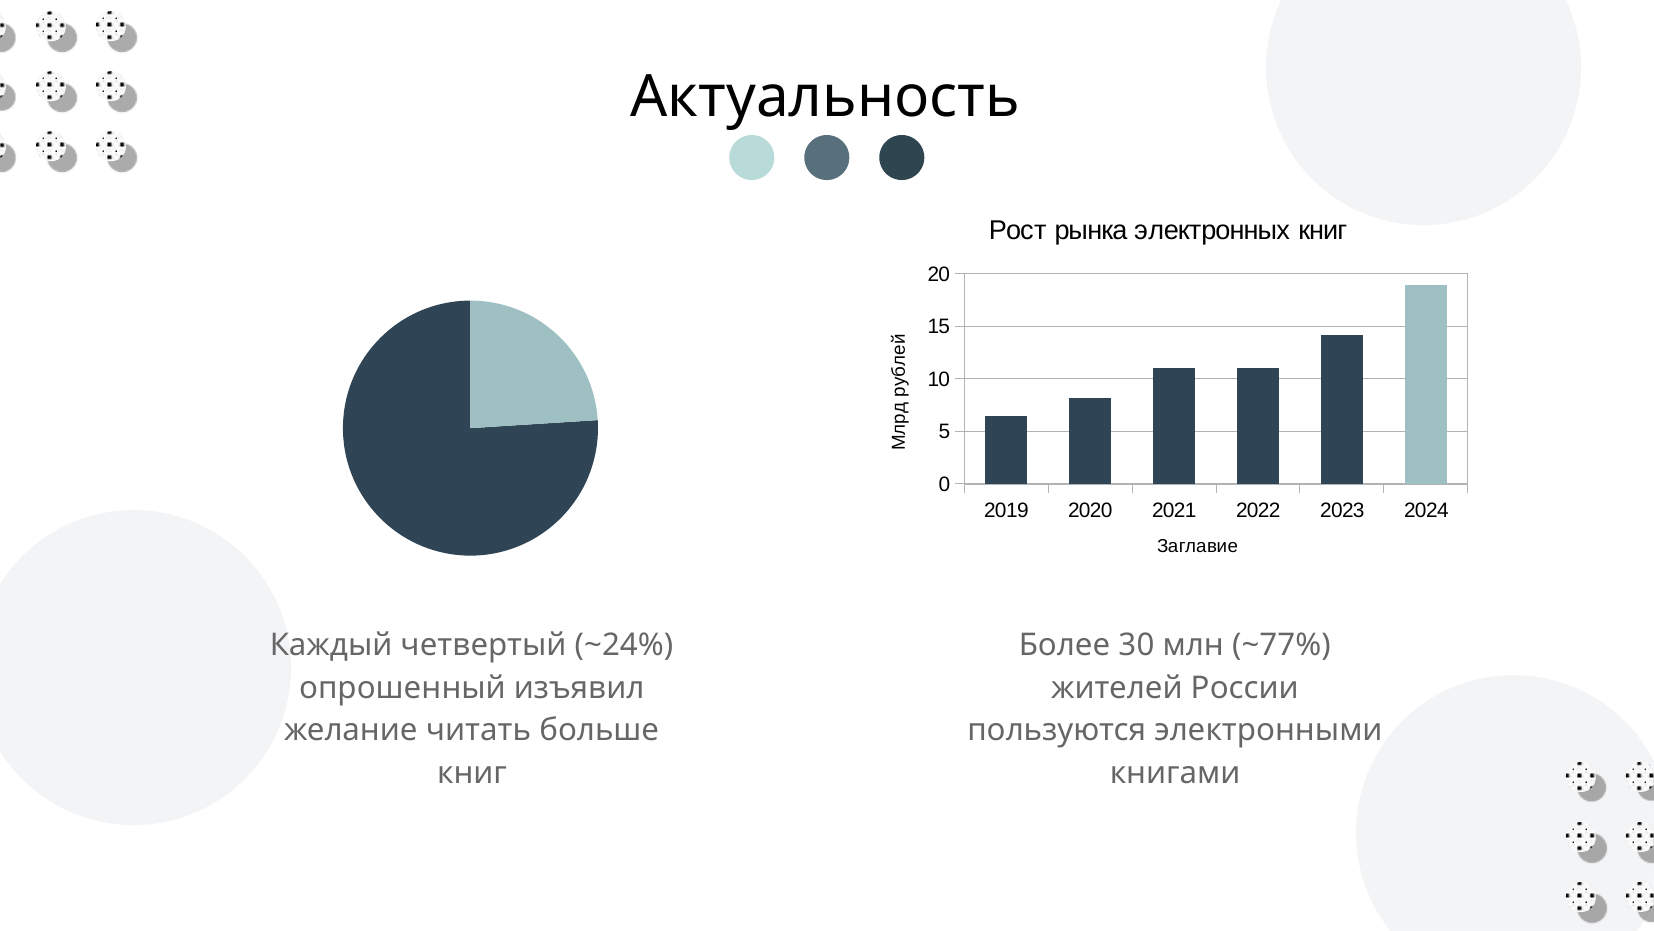

Актуальность
### Chart: Рост рынка электронных книг
| Category | Столбец 1 |
|---|---|
| 2019 | 6.5 |
| 2020 | 8.2 |
| 2021 | 11.0 |
| 2022 | 11.0 |
| 2023 | 14.2 |
| 2024 | 18.9 |
### Chart
| Category |
|---|
### Chart
| Category | Столбец 1 |
|---|---|
| Строка 1 | 76.0 |
| Строка 4 | 24.0 |Каждый четвертый (~24%) опрошенный изъявил желание читать больше книг
Более 30 млн (~77%) жителей России пользуются электронными книгами